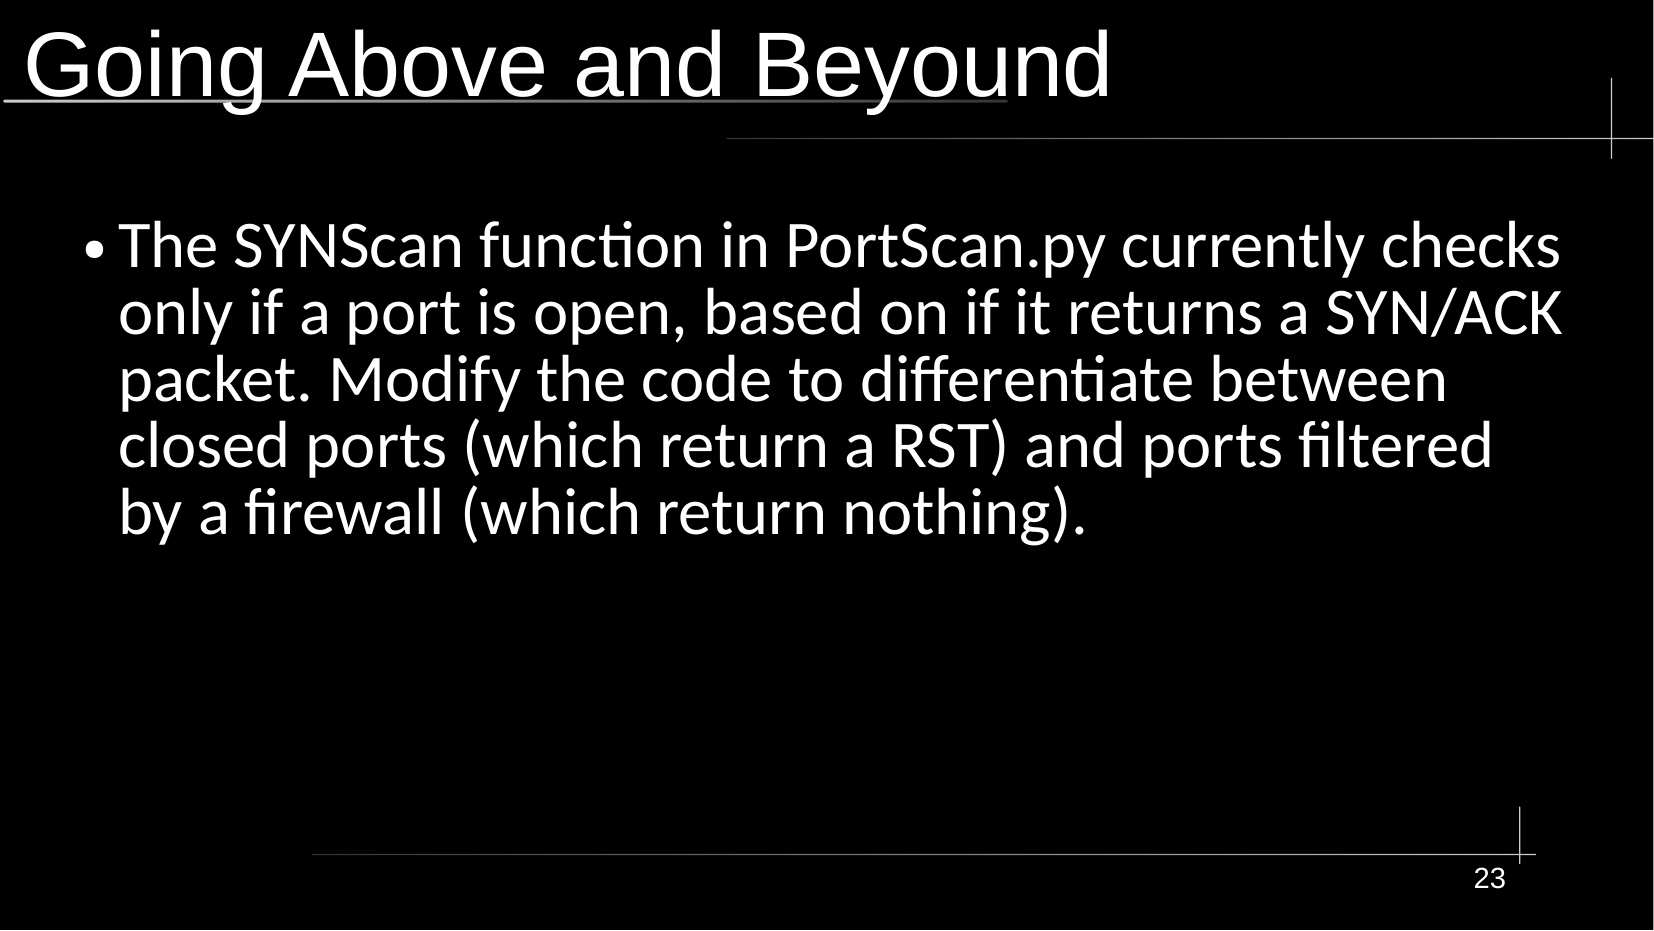

# Going Above and Beyound
The SYNScan function in PortScan.py currently checks only if a port is open, based on if it returns a SYN/ACK packet. Modify the code to differentiate between closed ports (which return a RST) and ports filtered by a firewall (which return nothing).
23